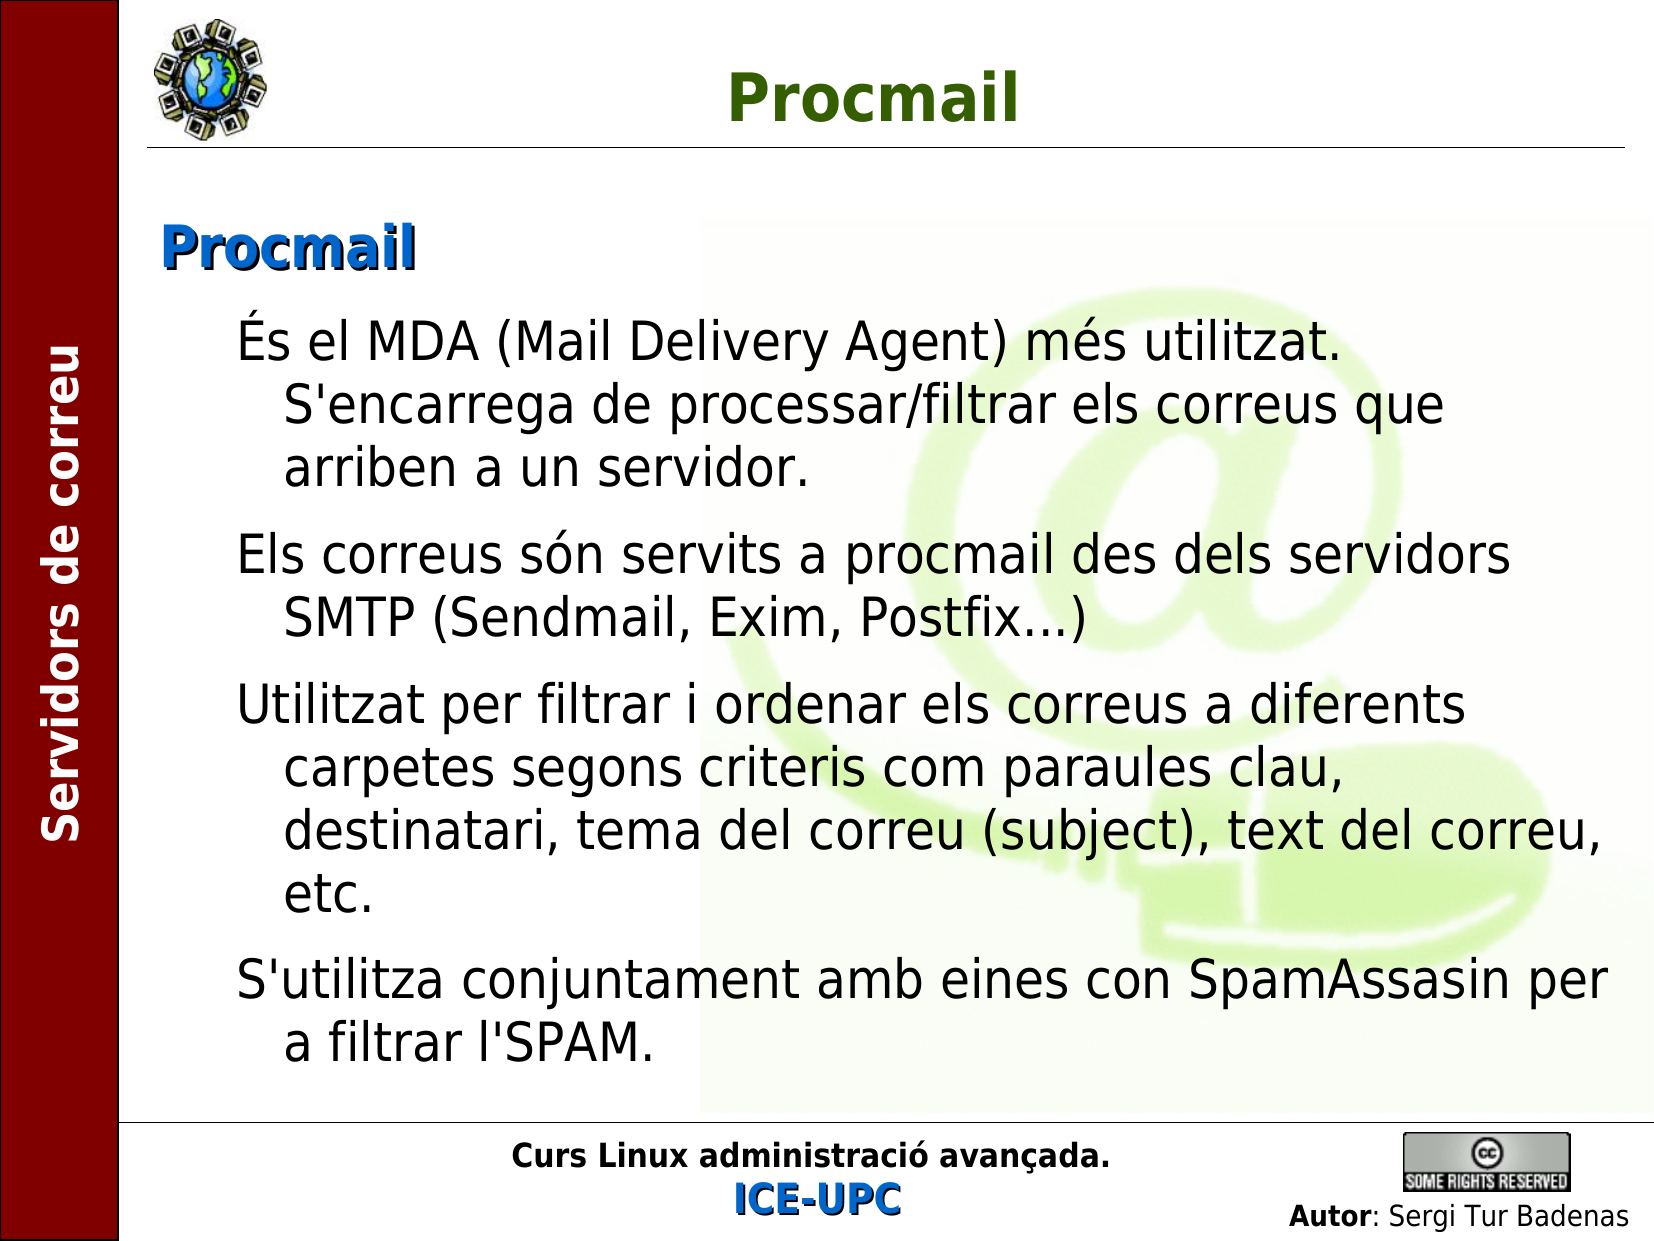

# Procmail
Procmail
És el MDA (Mail Delivery Agent) més utilitzat. S'encarrega de processar/filtrar els correus que arriben a un servidor.
Els correus són servits a procmail des dels servidors SMTP (Sendmail, Exim, Postfix...)
Utilitzat per filtrar i ordenar els correus a diferents carpetes segons criteris com paraules clau, destinatari, tema del correu (subject), text del correu, etc.
S'utilitza conjuntament amb eines con SpamAssasin per a filtrar l'SPAM.